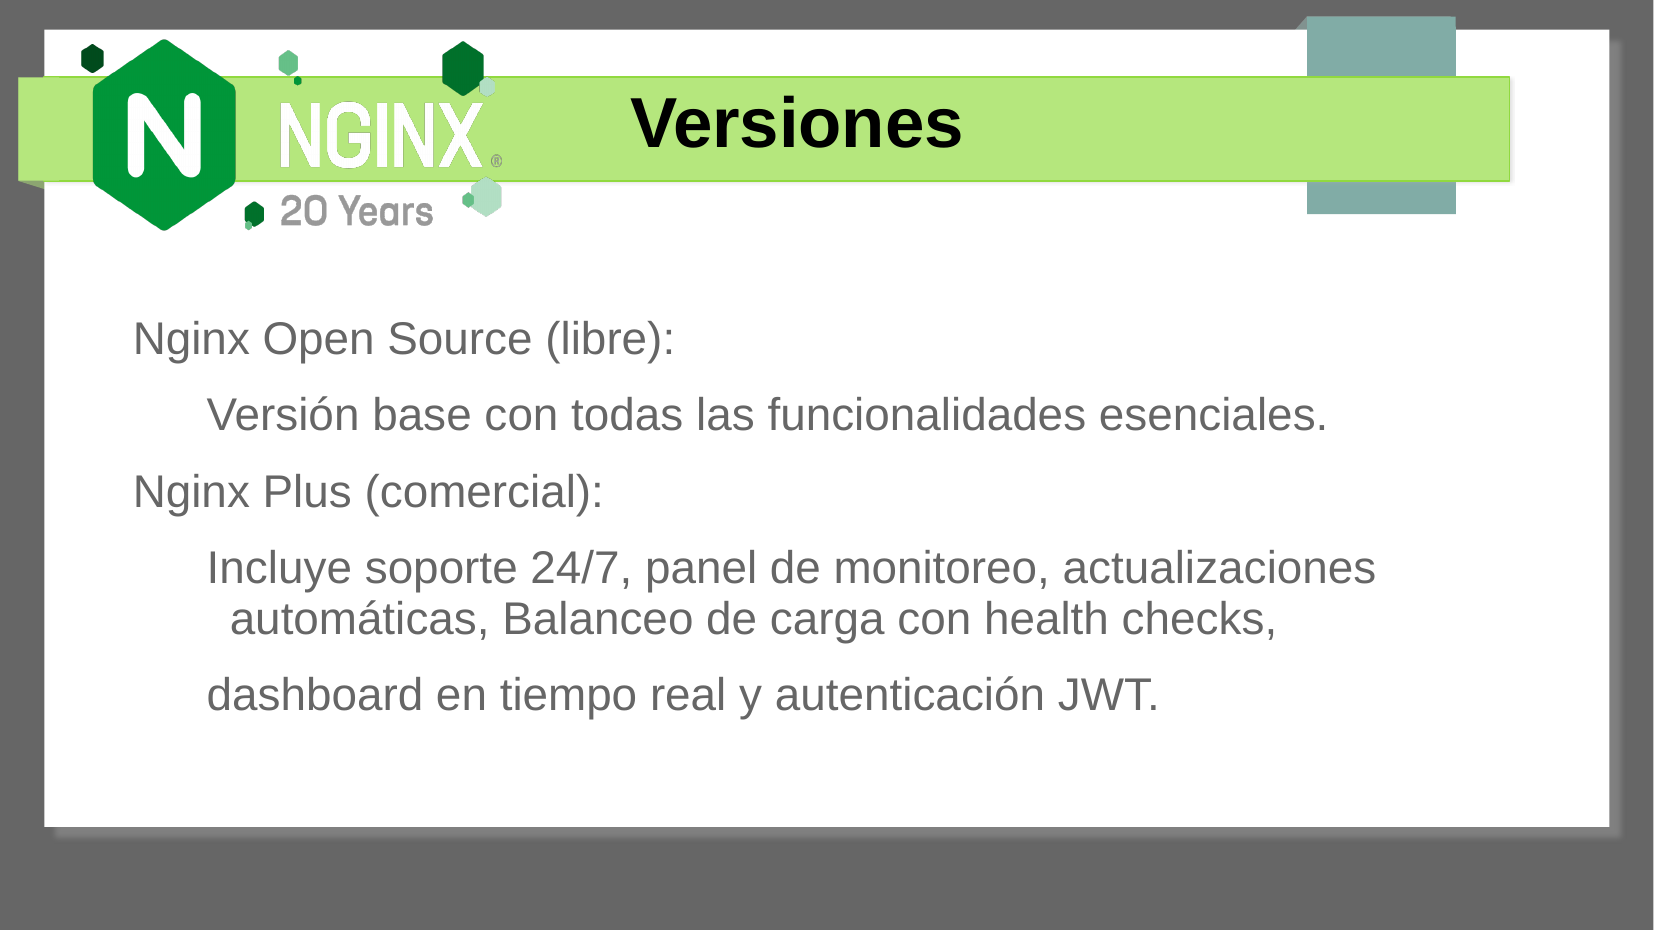

# Versiones
	Nginx Open Source (libre):
		Versión base con todas las funcionalidades esenciales.
	Nginx Plus (comercial):
 		Incluye soporte 24/7, panel de monitoreo, actualizaciones 	automáticas, Balanceo de carga con health checks,
		dashboard en tiempo real y autenticación JWT.